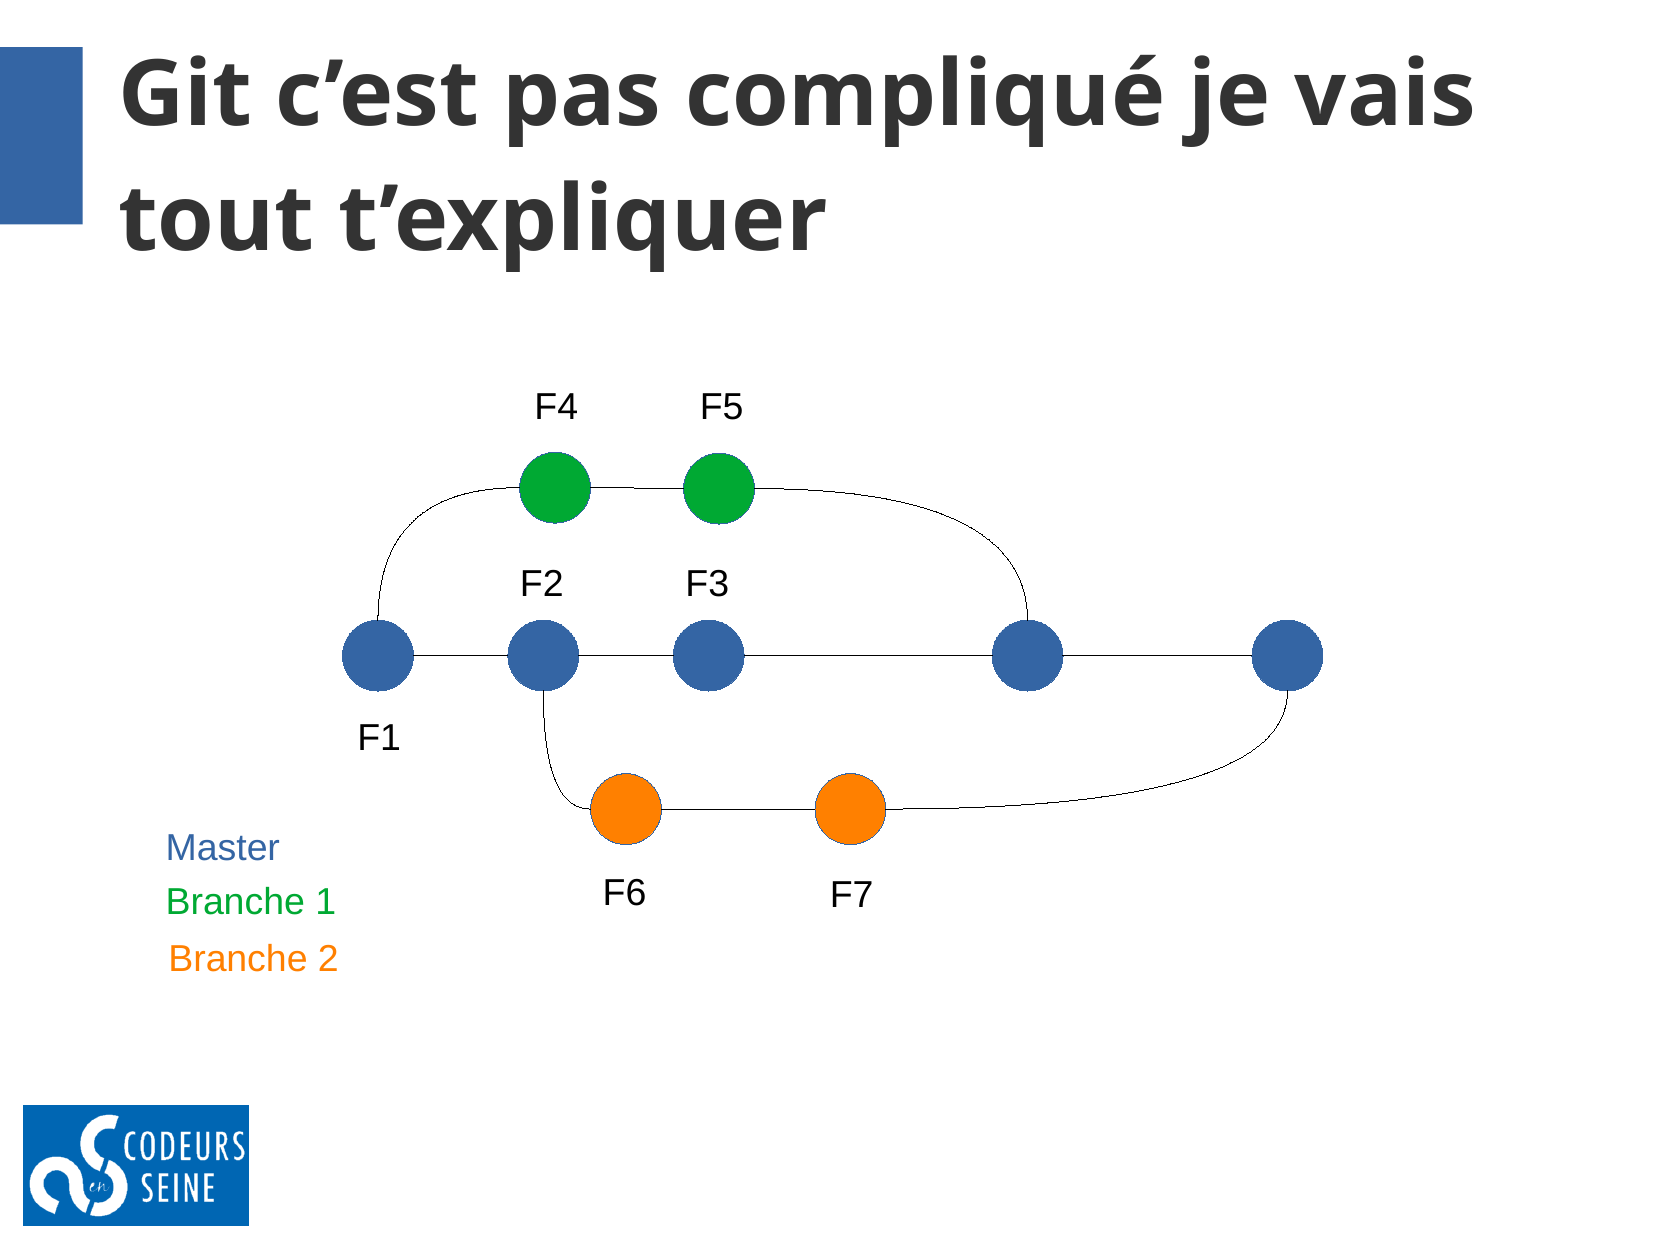

# Git c’est pas compliqué je vais tout t’expliquer
F4
F5
F2
F3
F1
Master
F6
F7
Branche 1
Branche 2